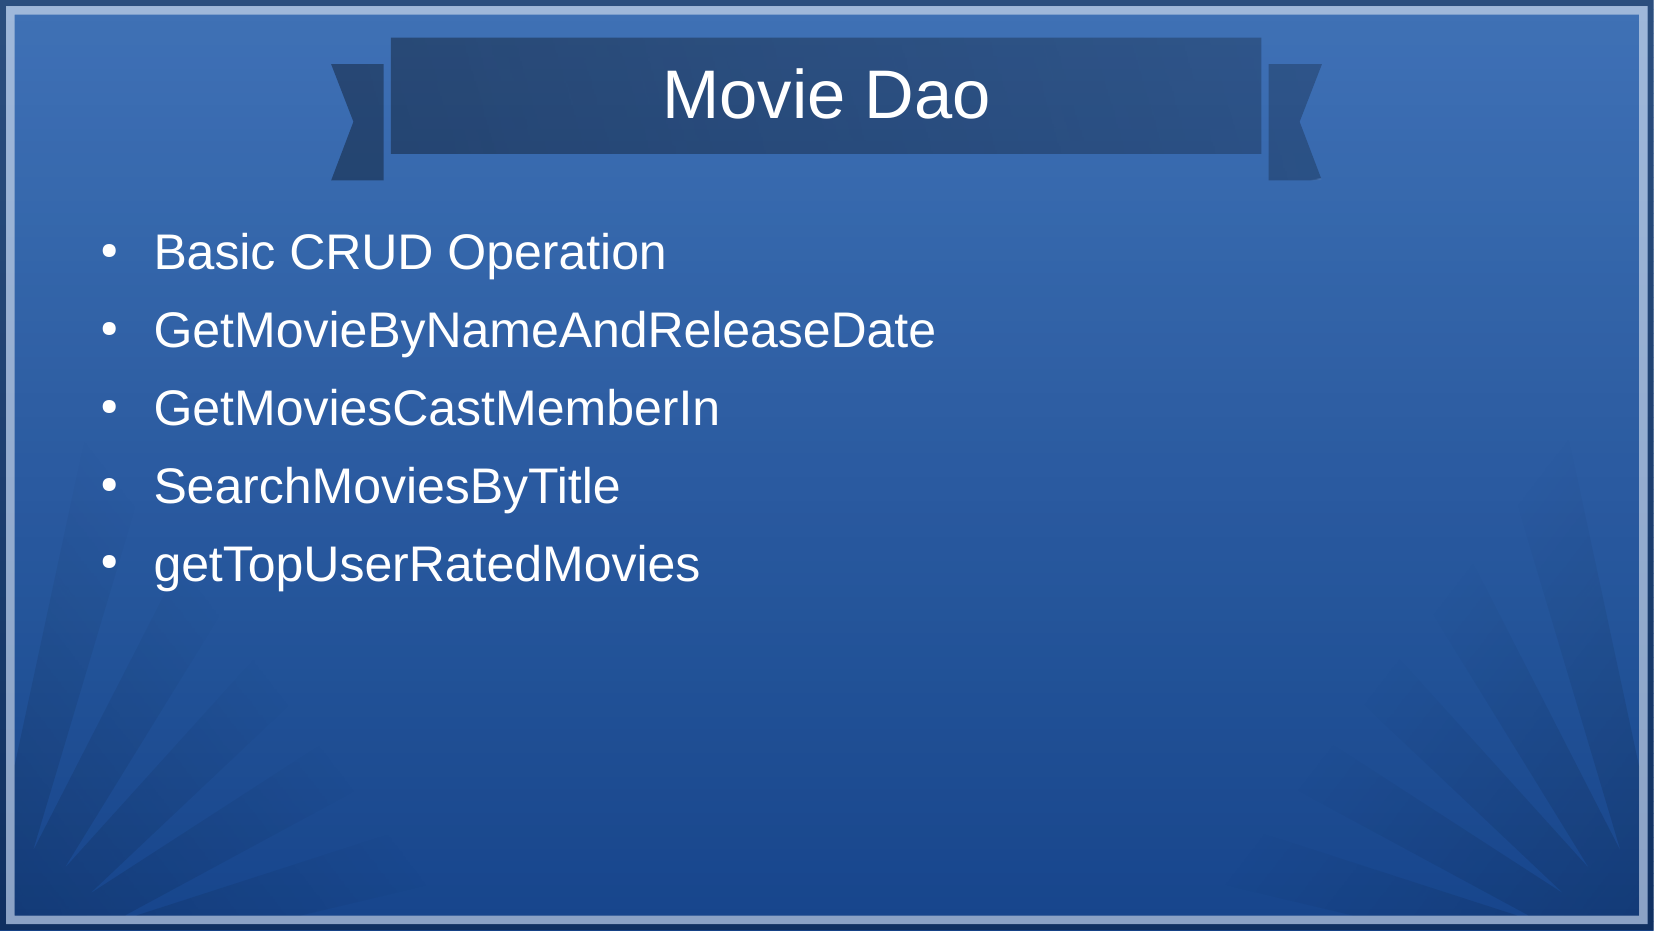

# Movie Dao
Basic CRUD Operation
GetMovieByNameAndReleaseDate
GetMoviesCastMemberIn
SearchMoviesByTitle
getTopUserRatedMovies